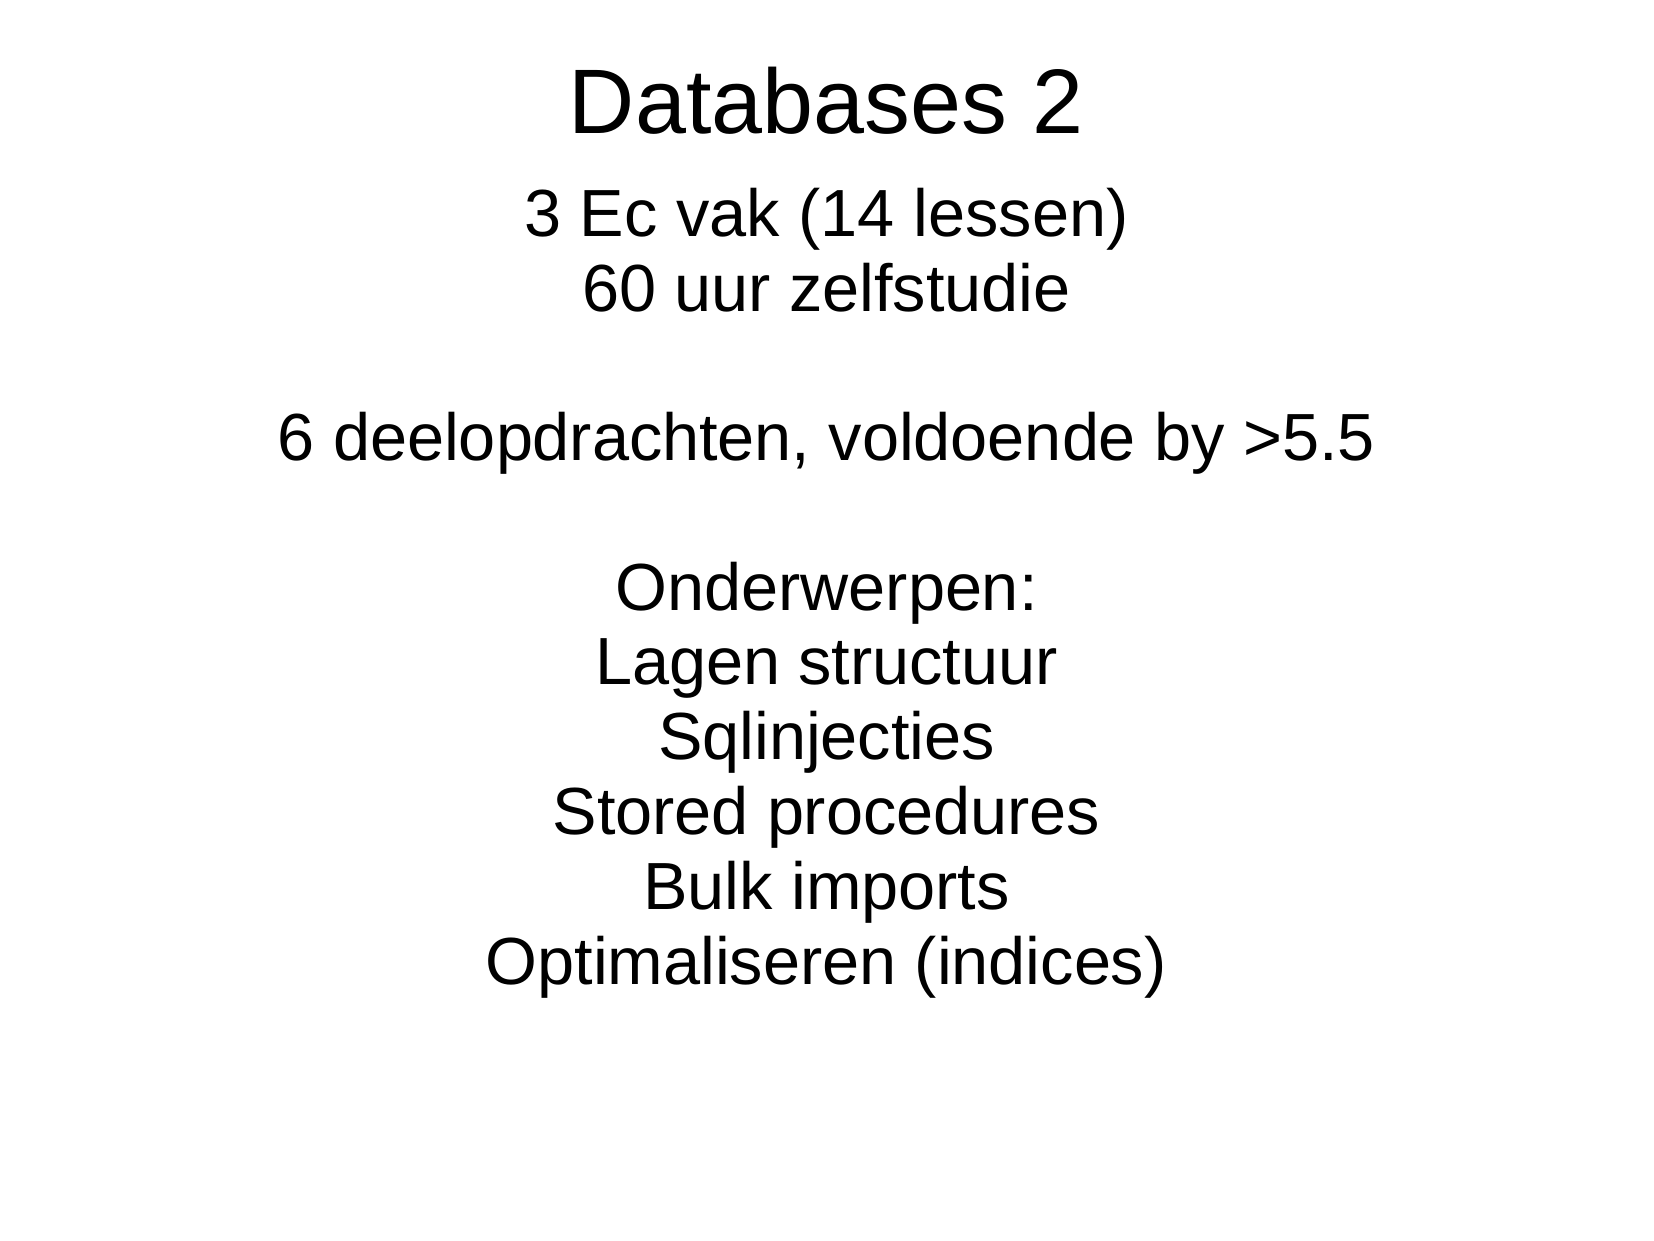

# Databases 2
3 Ec vak (14 lessen)
60 uur zelfstudie
6 deelopdrachten, voldoende by >5.5
Onderwerpen:
Lagen structuur
Sqlinjecties
Stored procedures
Bulk imports
Optimaliseren (indices)